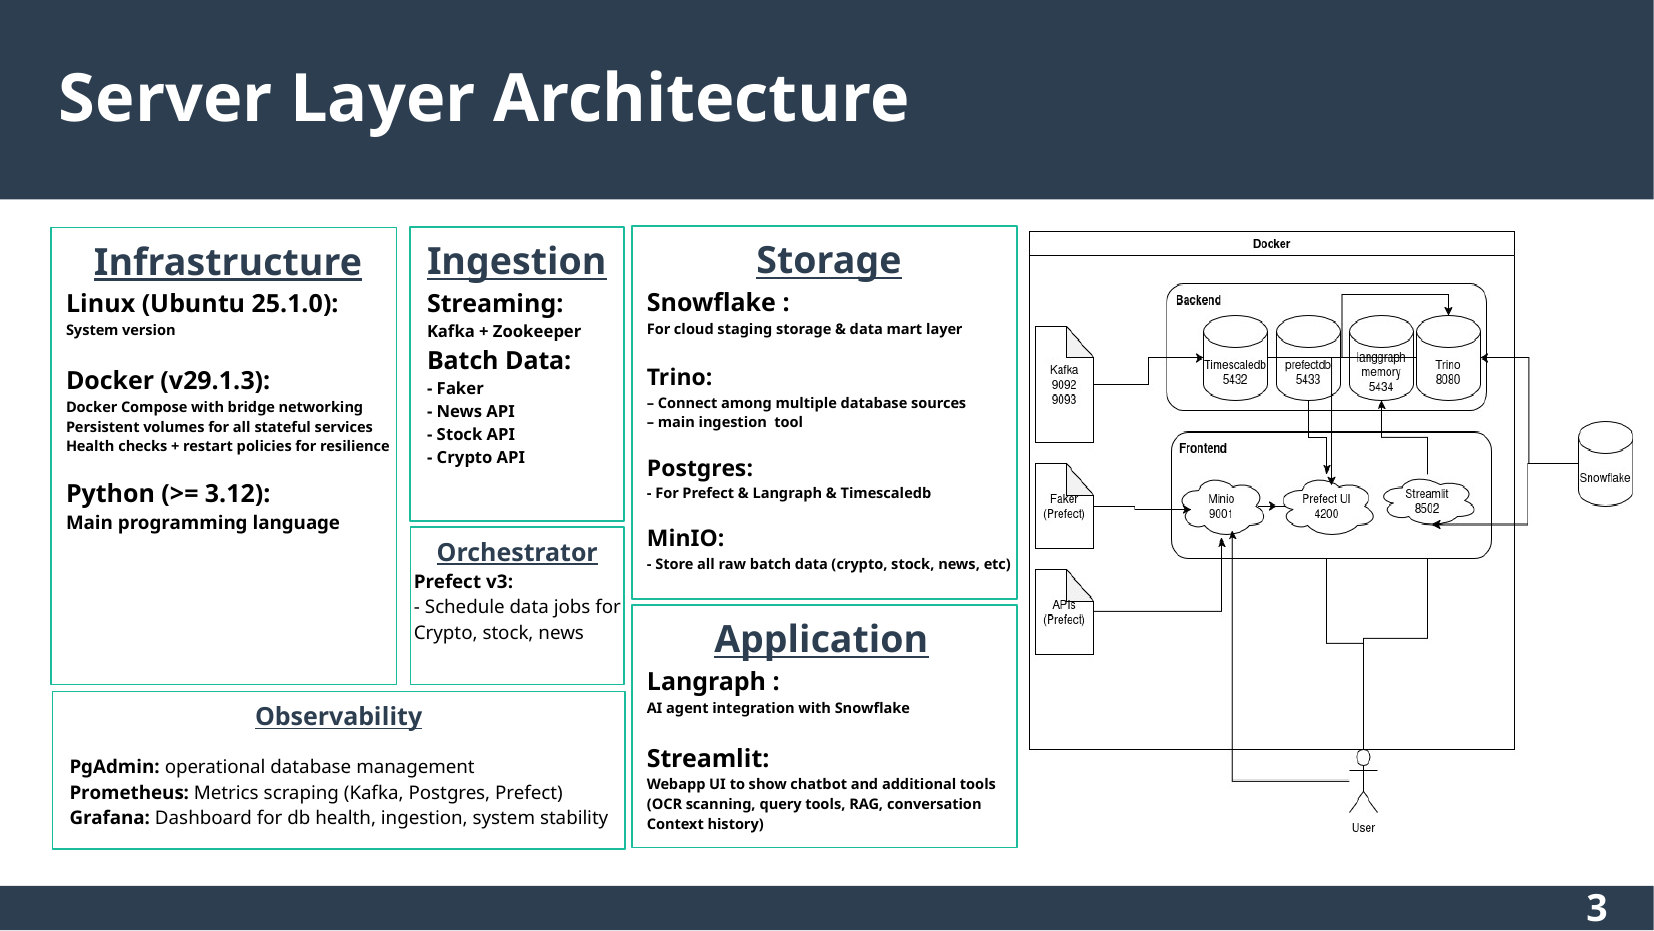

# Server Layer Architecture
Storage
Snowflake :
For cloud staging storage & data mart layer
Trino:
– Connect among multiple database sources
– main ingestion tool
Postgres:
- For Prefect & Langraph & Timescaledb
MinIO:
- Store all raw batch data (crypto, stock, news, etc)
Ingestion
Streaming:
Kafka + Zookeeper
Batch Data:
- Faker
- News API
- Stock API
- Crypto API
Infrastructure
Linux (Ubuntu 25.1.0):
System version
Docker (v29.1.3):
Docker Compose with bridge networking
Persistent volumes for all stateful services
Health checks + restart policies for resilience
Python (>= 3.12):
Main programming language
Orchestrator
Prefect v3:
- Schedule data jobs for
Crypto, stock, news
Application
Langraph :
AI agent integration with Snowflake
Streamlit:
Webapp UI to show chatbot and additional tools
(OCR scanning, query tools, RAG, conversation
Context history)
Observability
PgAdmin: operational database management
Prometheus: Metrics scraping (Kafka, Postgres, Prefect)
Grafana: Dashboard for db health, ingestion, system stability
3